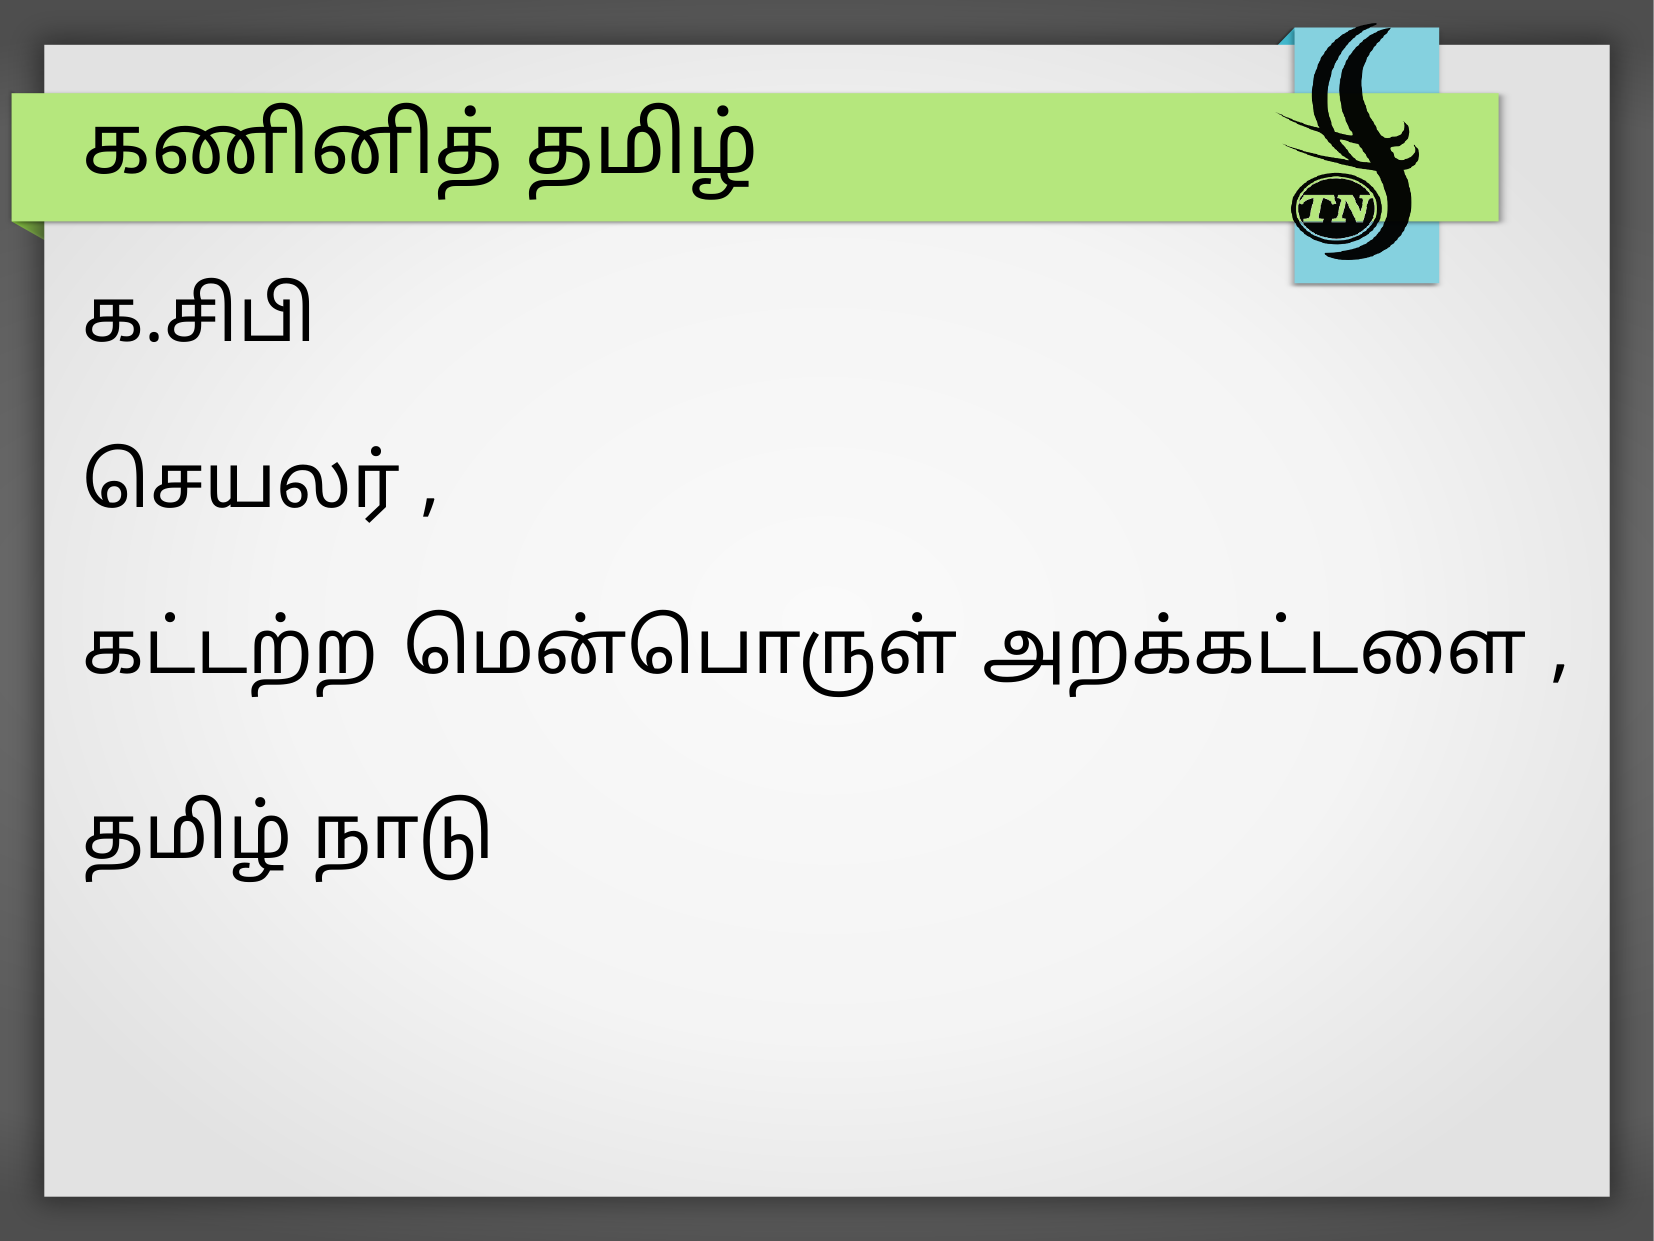

# கணினித் தமிழ்
க.சிபி
செயலர் ,
கட்டற்ற மென்பொருள் அறக்கட்டளை , தமிழ் நாடு